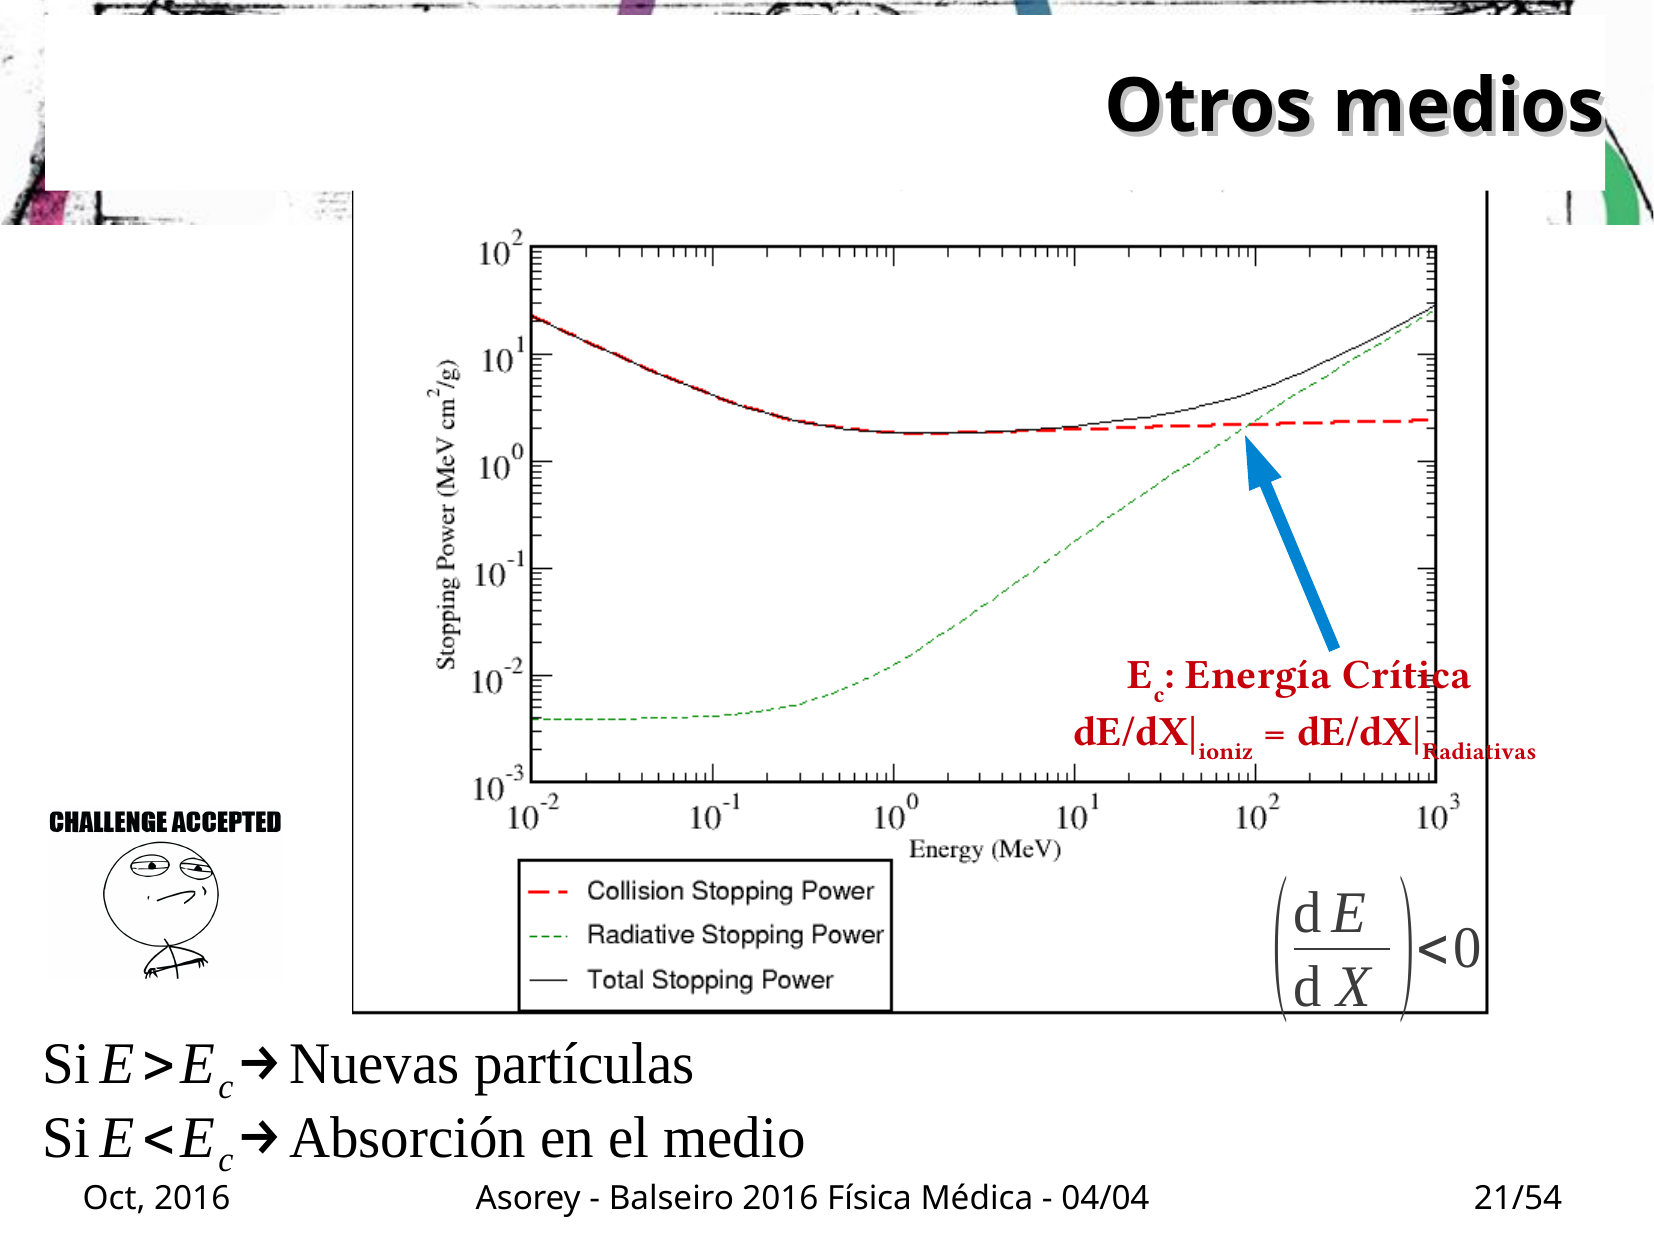

# Otros medios
Ec: Energía Crítica
dE/dX|ioniz = dE/dX|Radiativas
Oct, 2016
Asorey - Balseiro 2016 Física Médica - 04/04
21